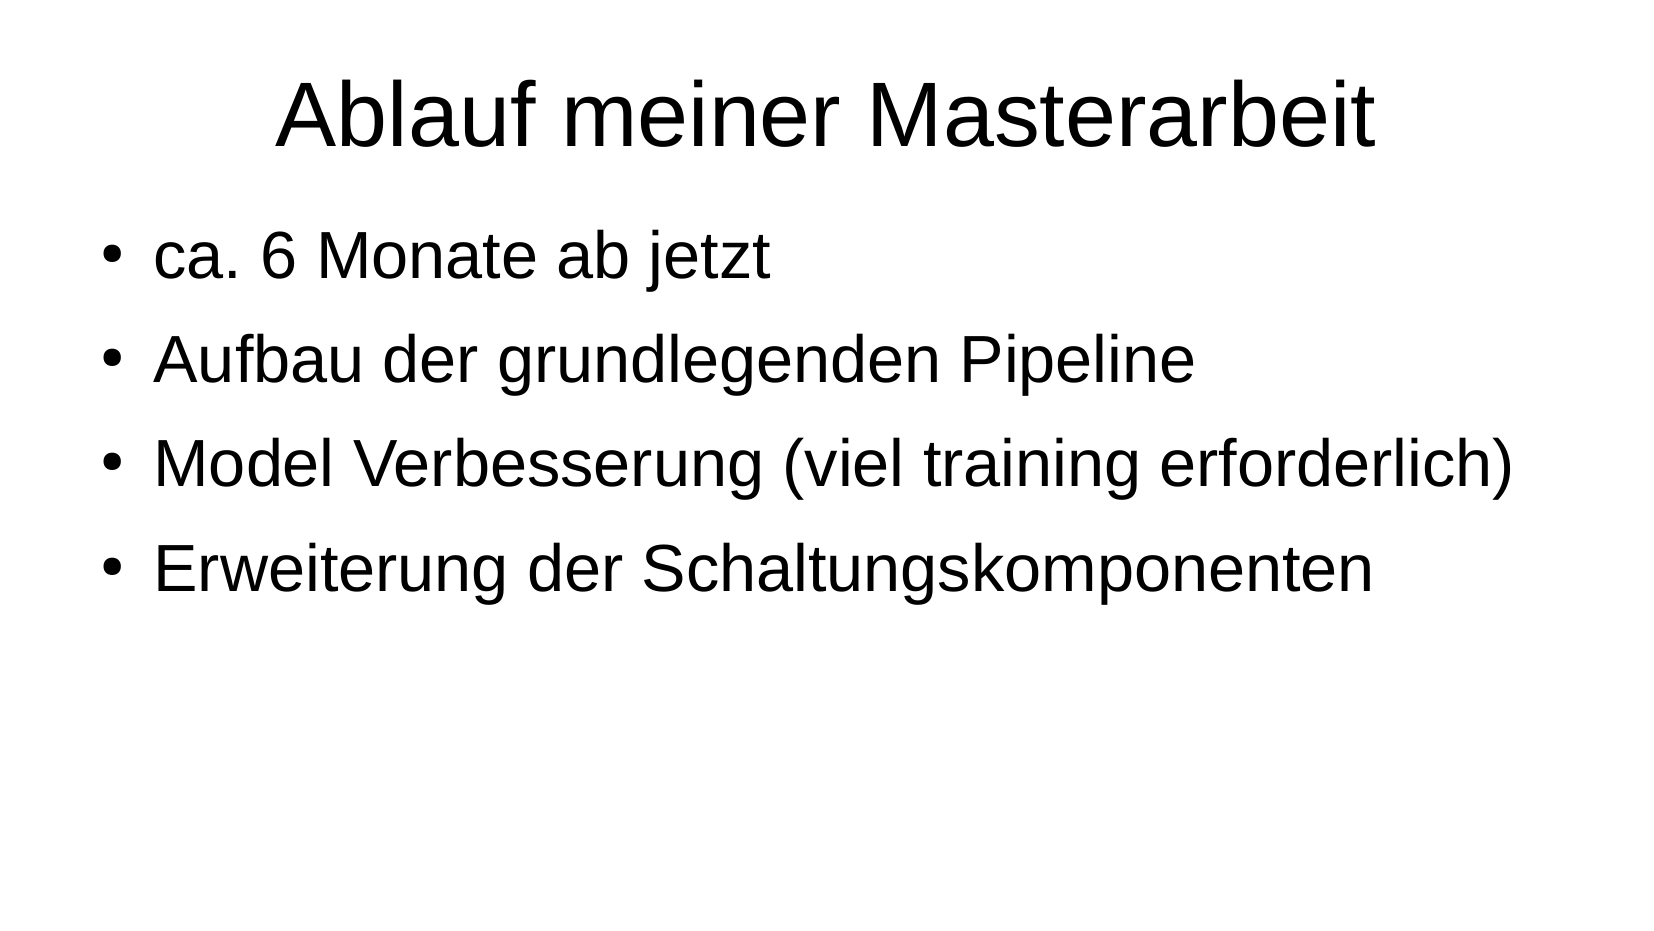

# Ablauf meiner Masterarbeit
ca. 6 Monate ab jetzt
Aufbau der grundlegenden Pipeline
Model Verbesserung (viel training erforderlich)
Erweiterung der Schaltungskomponenten